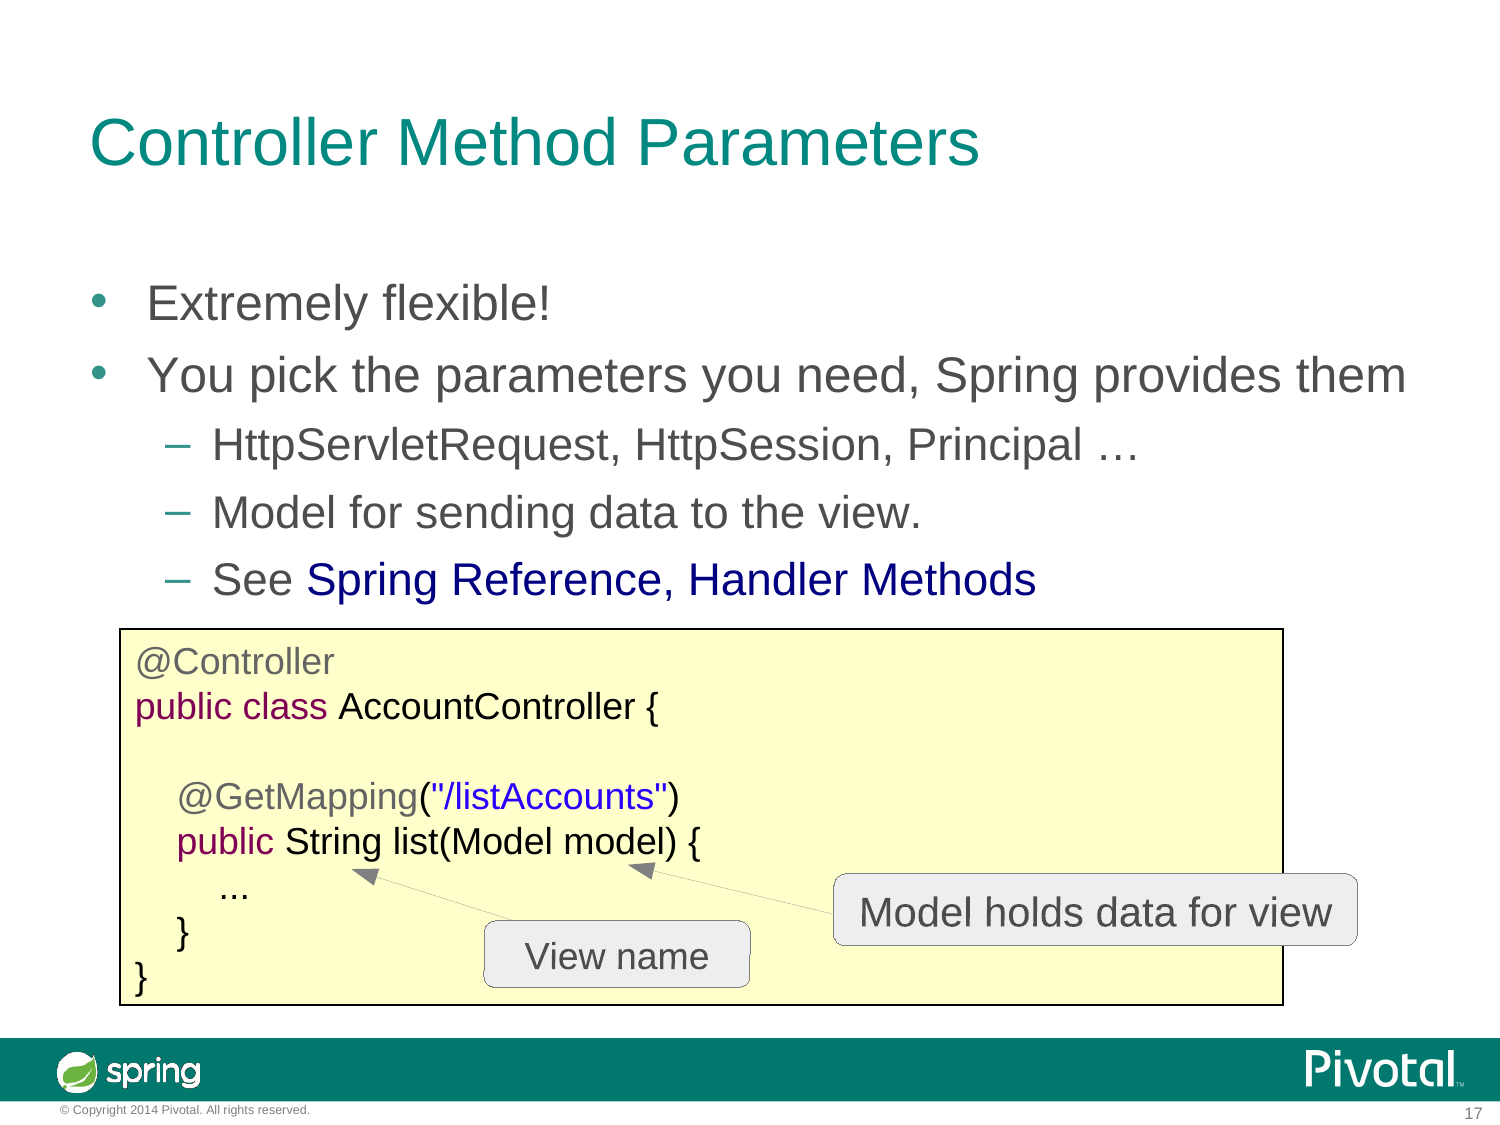

# Controller Method Parameters
Extremely flexible!
You pick the parameters you need, Spring provides them
HttpServletRequest, HttpSession, Principal …
Model for sending data to the view.
See Spring Reference, Handler Methods
@Controller
public class AccountController {
 @GetMapping("/listAccounts")
 public String list(Model model) {
 ...
 }
}
Model holds data for view
View name